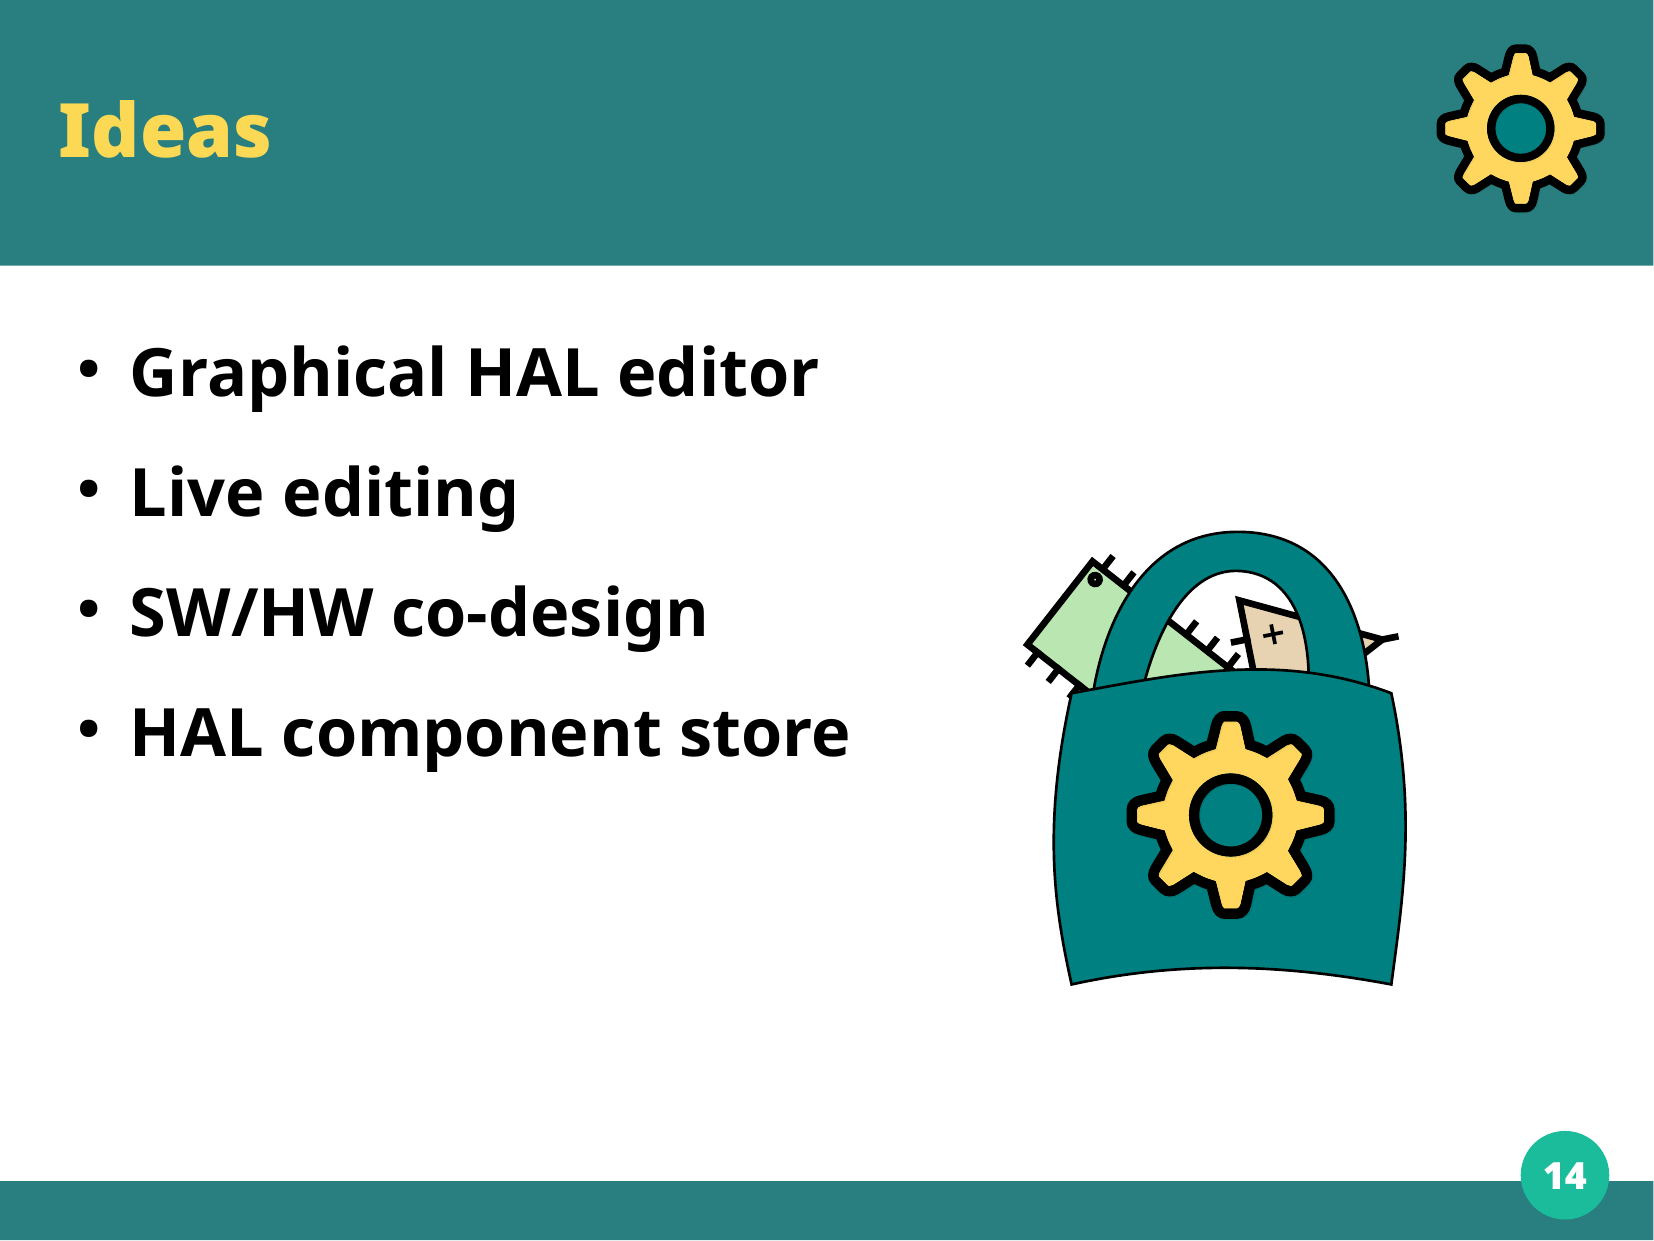

# Ideas
Graphical HAL editor
Live editing
SW/HW co-design
HAL component store
14